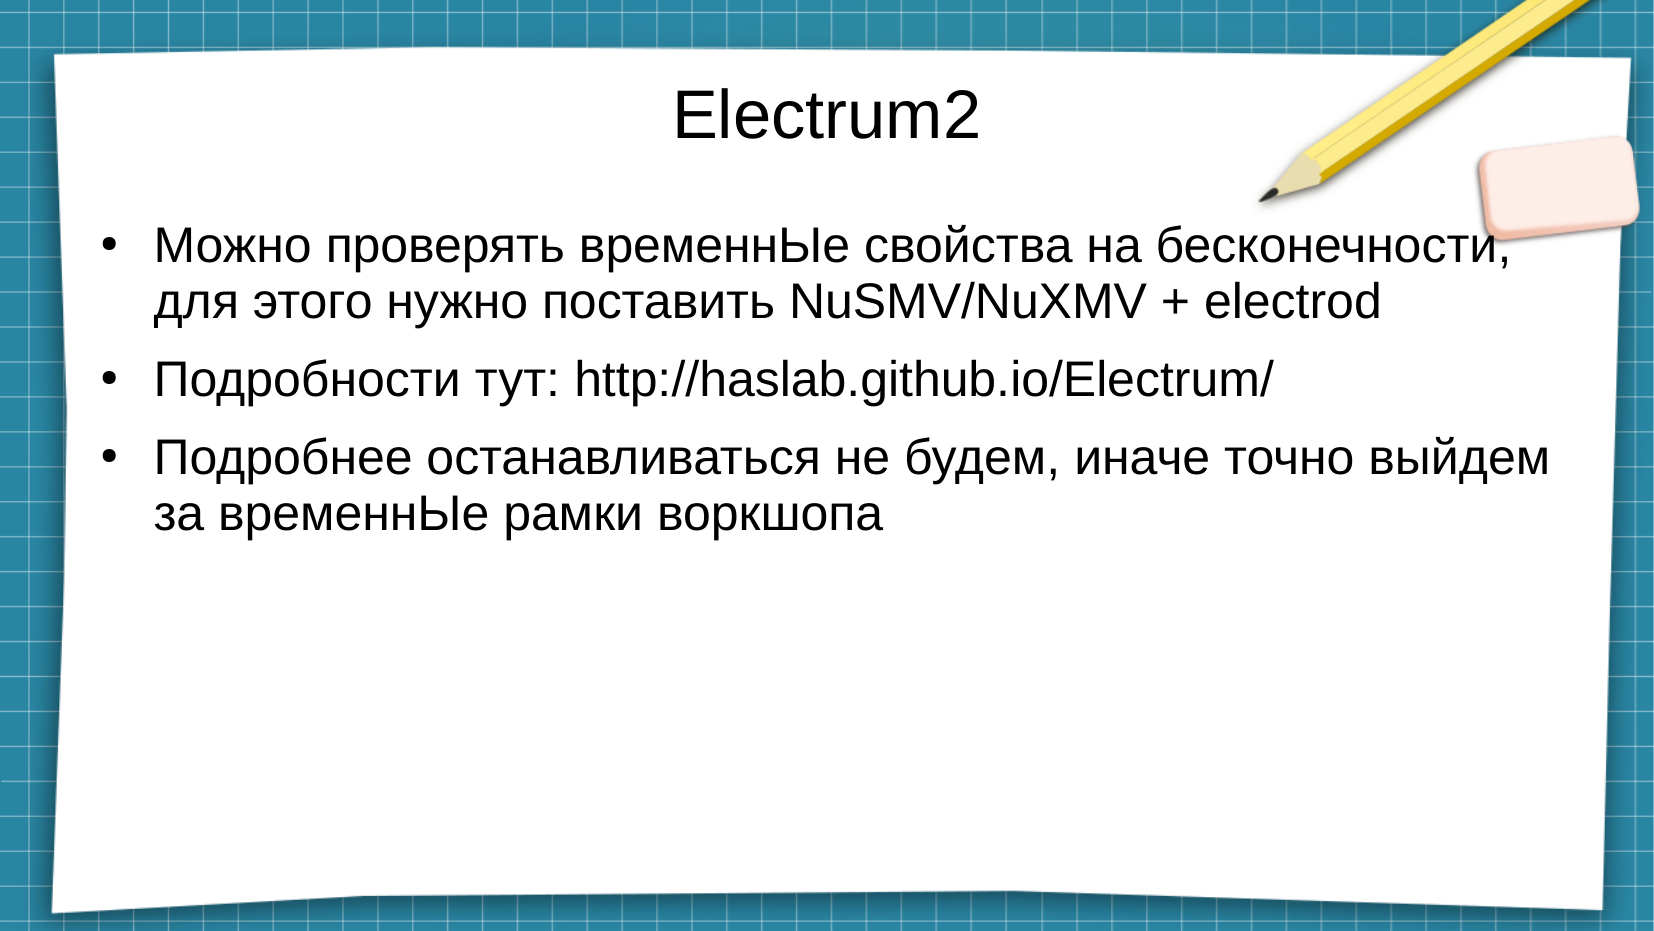

# Electrum2
Можно проверять временнЫе свойства на бесконечности, для этого нужно поставить NuSMV/NuXMV + electrod
Подробности тут: http://haslab.github.io/Electrum/
Подробнее останавливаться не будем, иначе точно выйдем за временнЫе рамки воркшопа